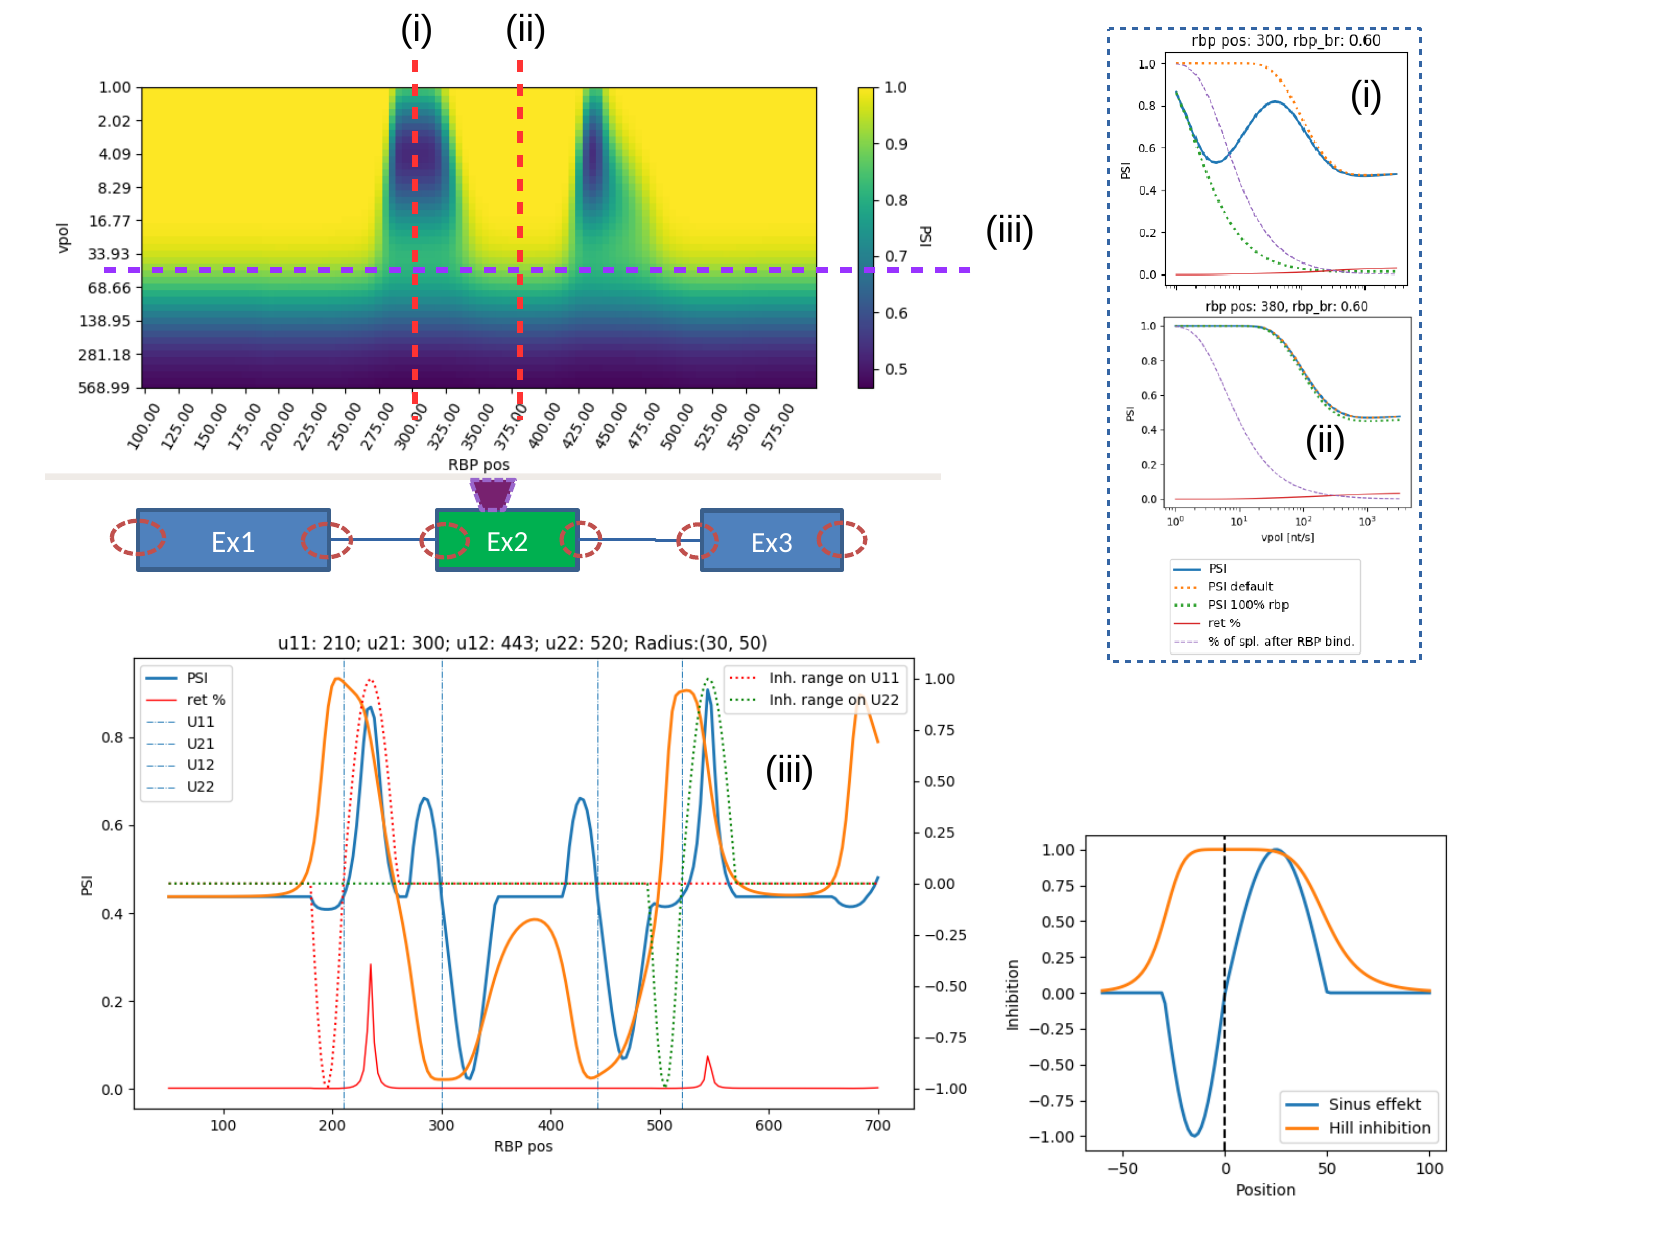

(i)
(ii)
Figure 4
(i)
(iii)
(ii)
Ex1
Ex2
Ex3
(iii)